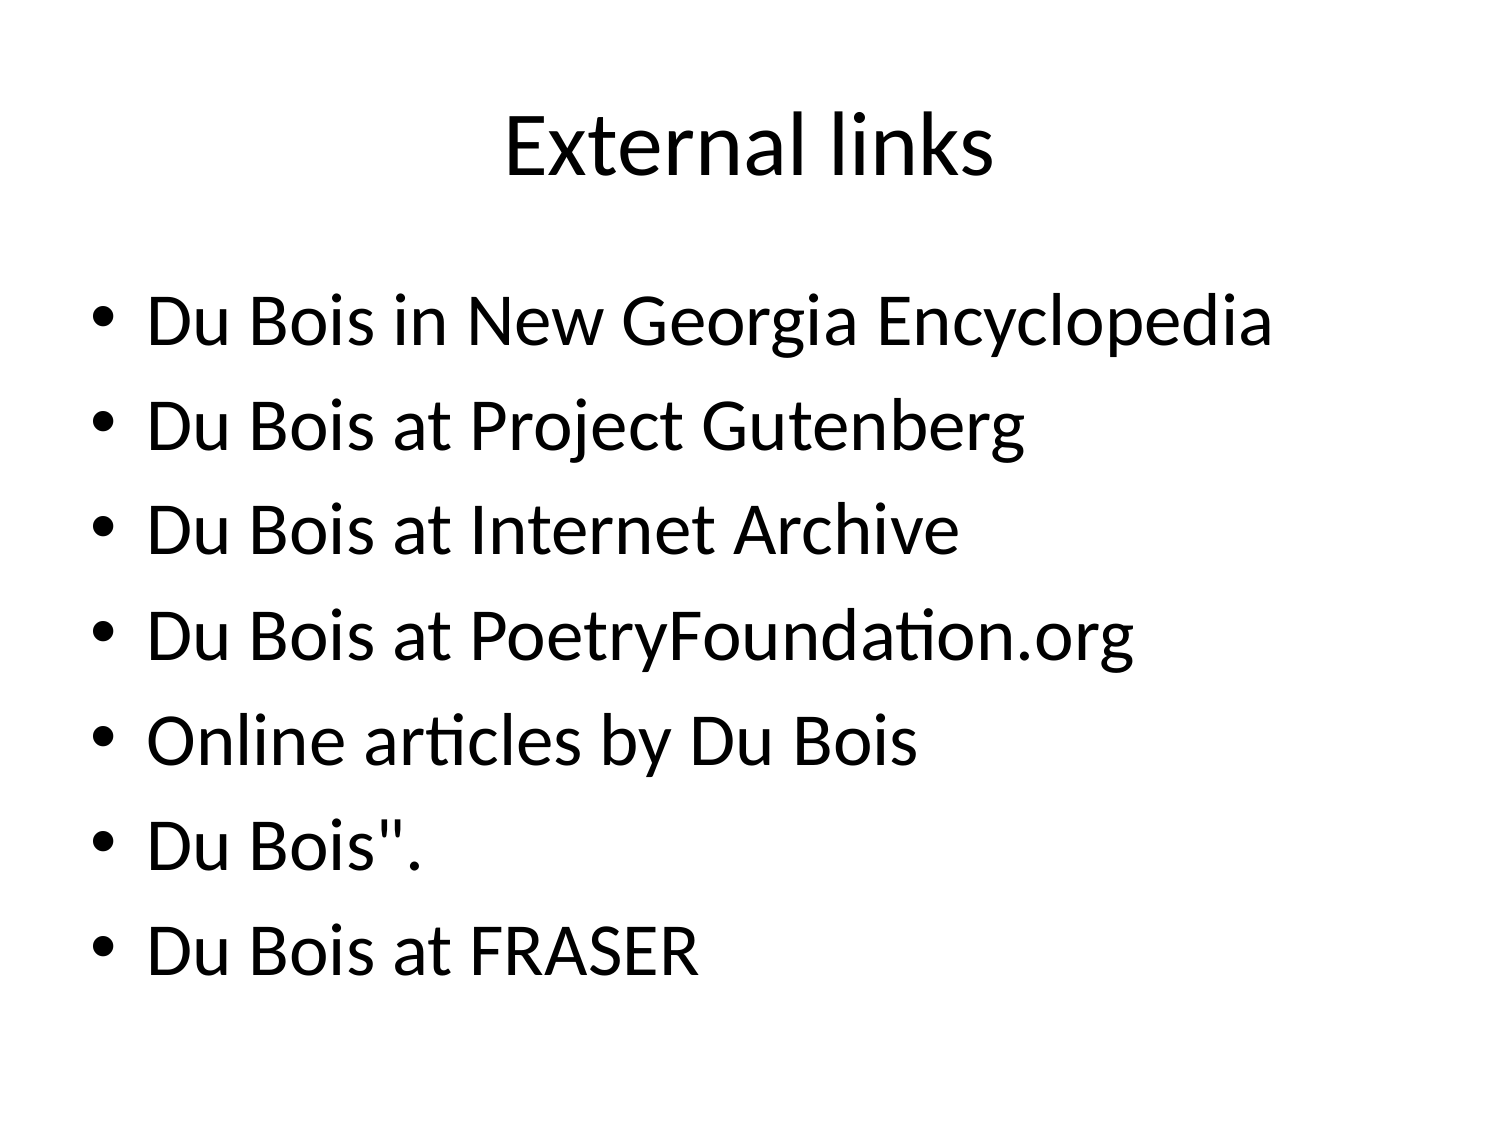

# External links
Du Bois in New Georgia Encyclopedia
Du Bois at Project Gutenberg
Du Bois at Internet Archive
Du Bois at PoetryFoundation.org
Online articles by Du Bois
Du Bois".
Du Bois at FRASER